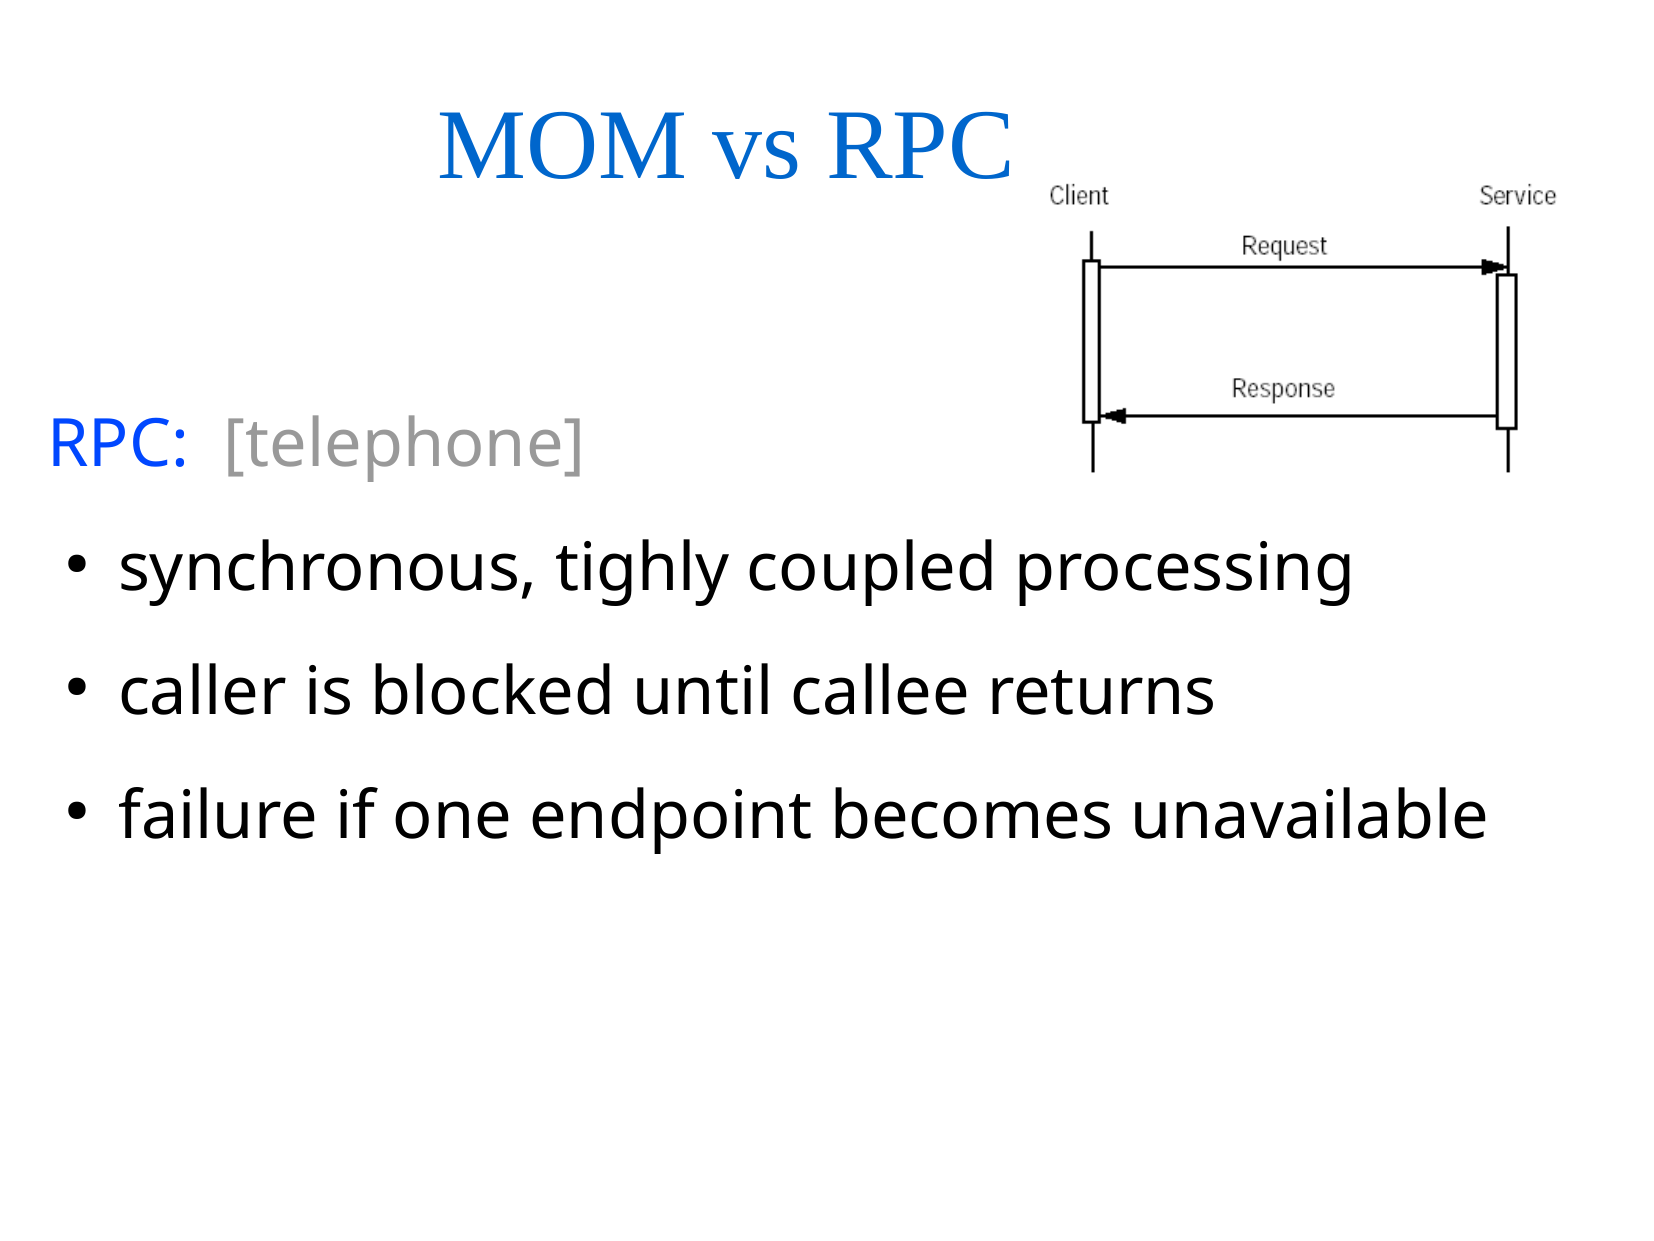

# MOM vs RPC
RPC: [telephone]
synchronous, tighly coupled processing
caller is blocked until callee returns
failure if one endpoint becomes unavailable